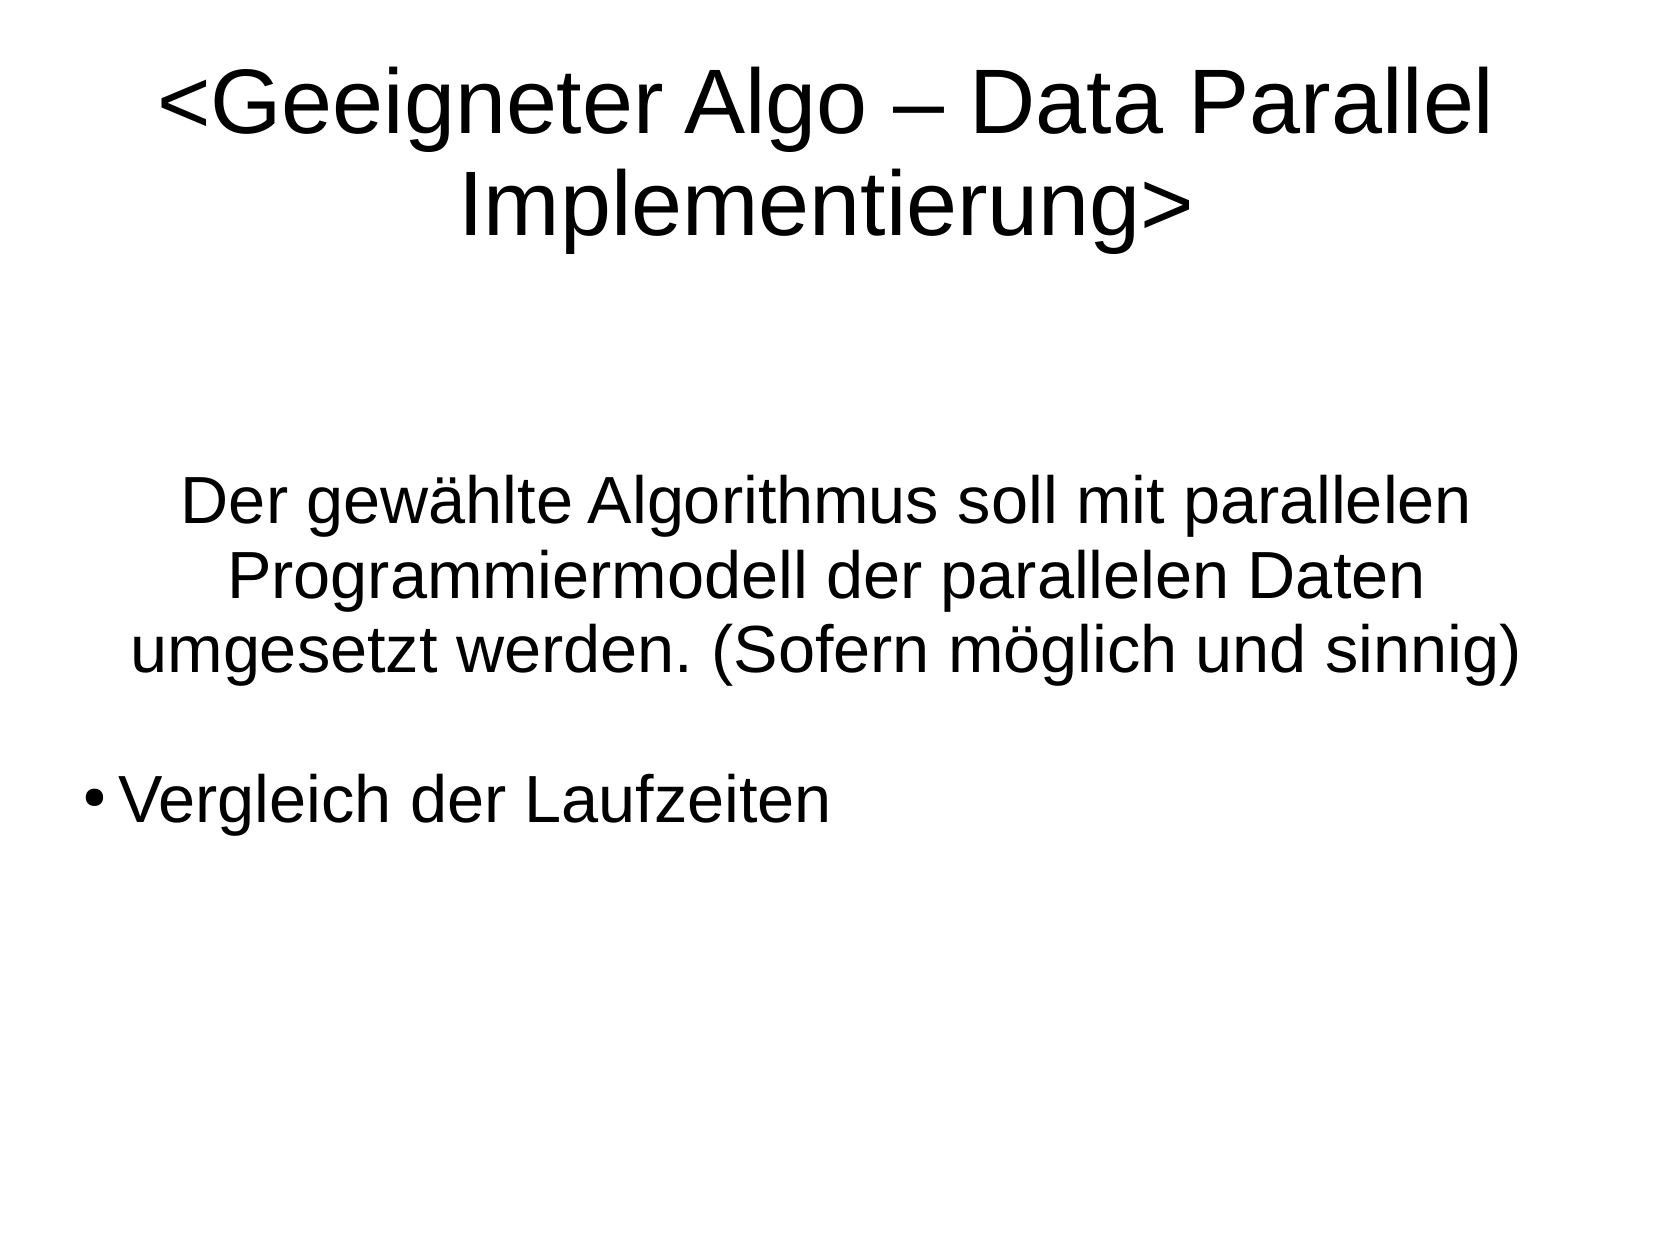

# <Geeigneter Algo – Data Parallel Implementierung>
Der gewählte Algorithmus soll mit parallelen Programmiermodell der parallelen Daten umgesetzt werden. (Sofern möglich und sinnig)
Vergleich der Laufzeiten